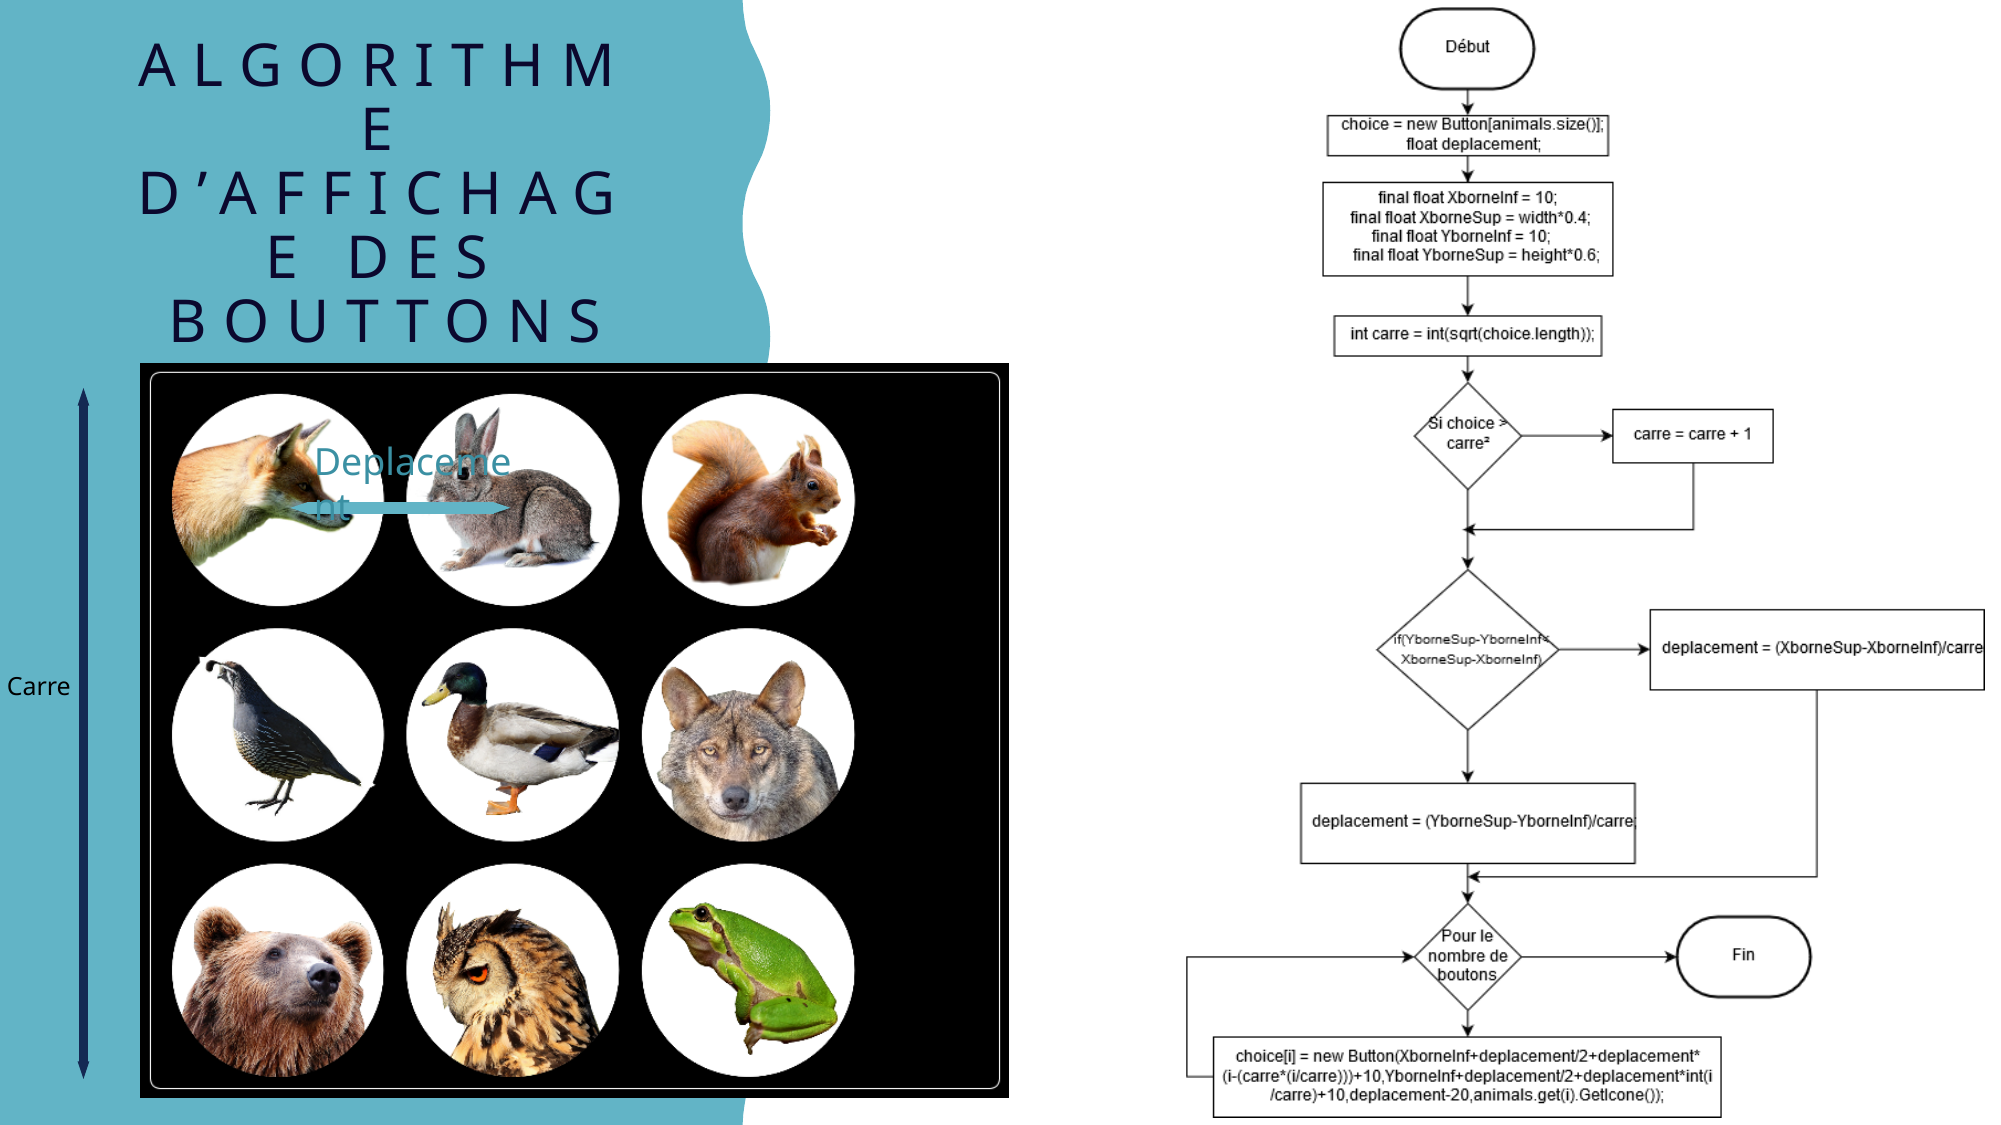

# Algorithme d’affichage des bouttons
Deplacement
Carre